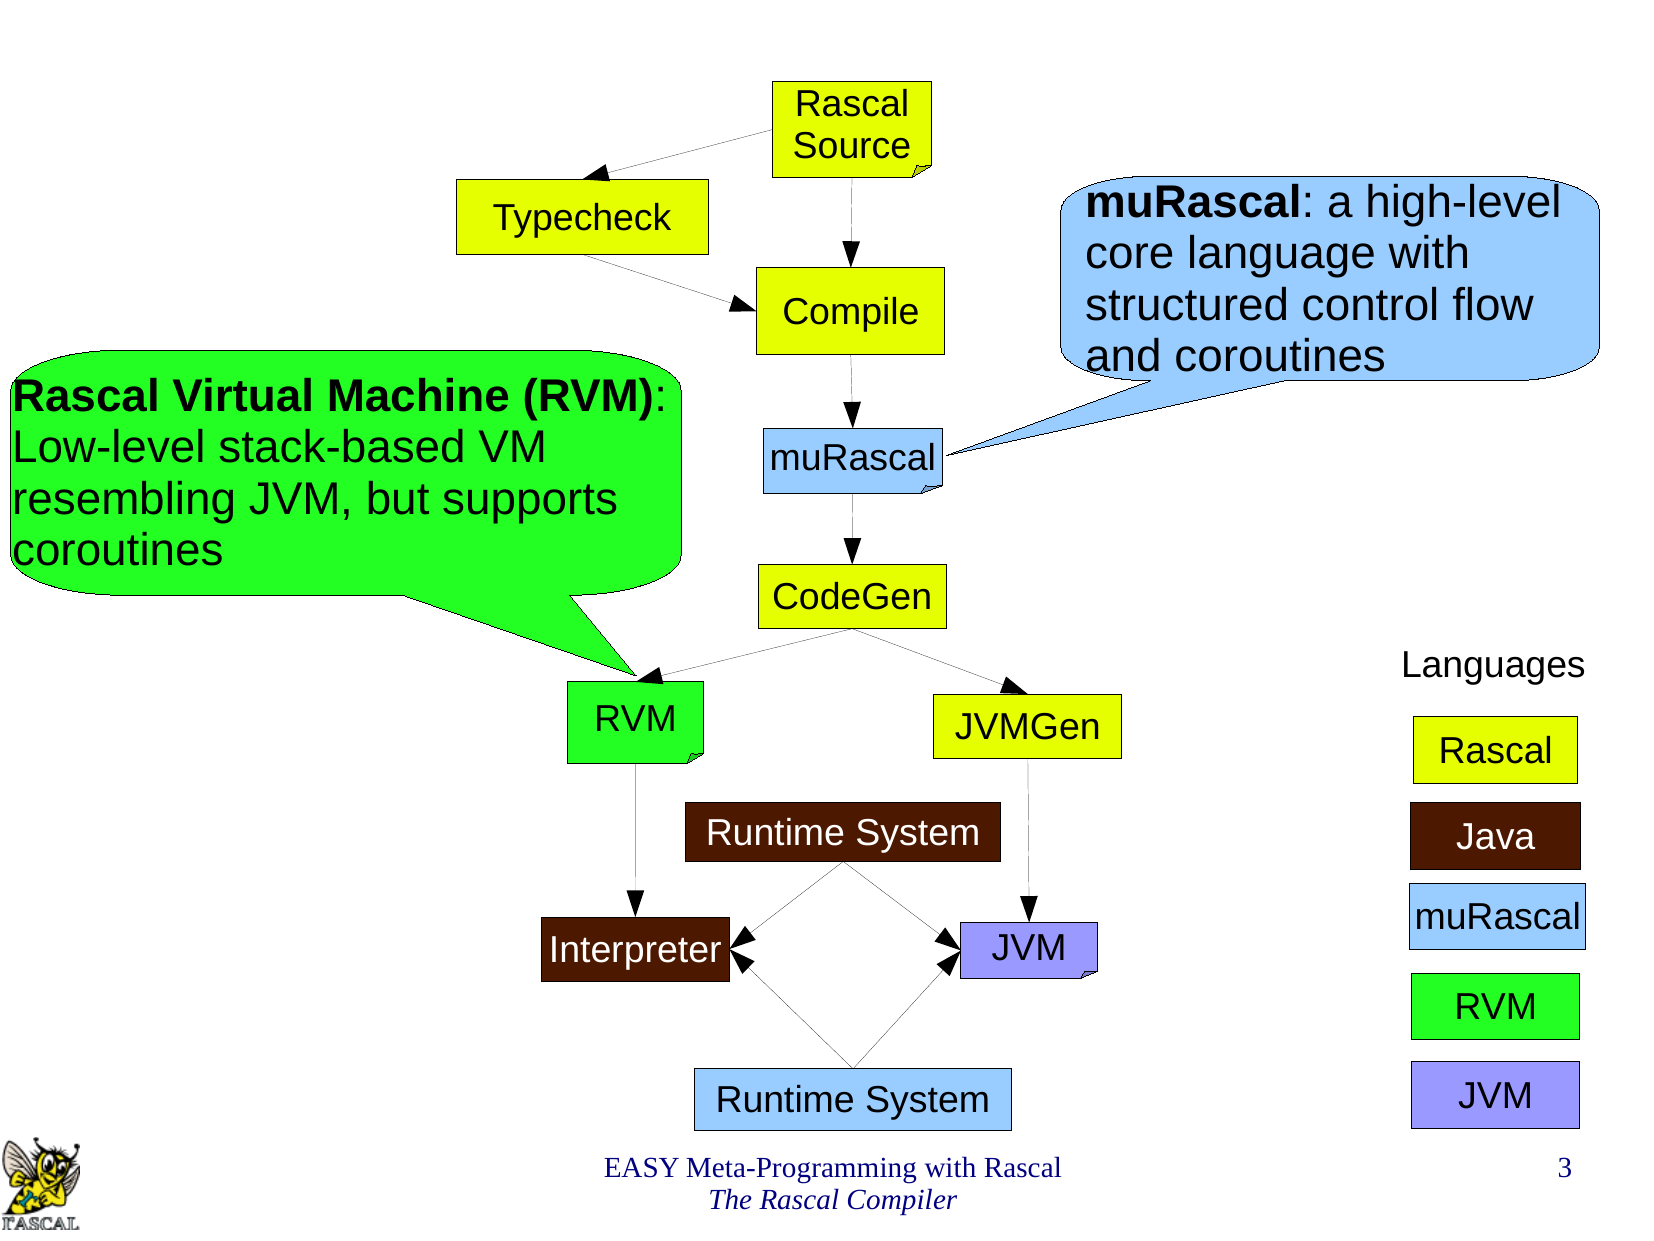

Rascal
Source
Typecheck
Compile
muRascal
CodeGen
RVM
JVMGen
Runtime System
Interpreter
JVM
Runtime System
muRascal: a high-level
core language with
structured control flow
and coroutines
Rascal Virtual Machine (RVM):
Low-level stack-based VM
resembling JVM, but supports
coroutines
Languages
Rascal
Java
muRascal
RVM
JVM
3